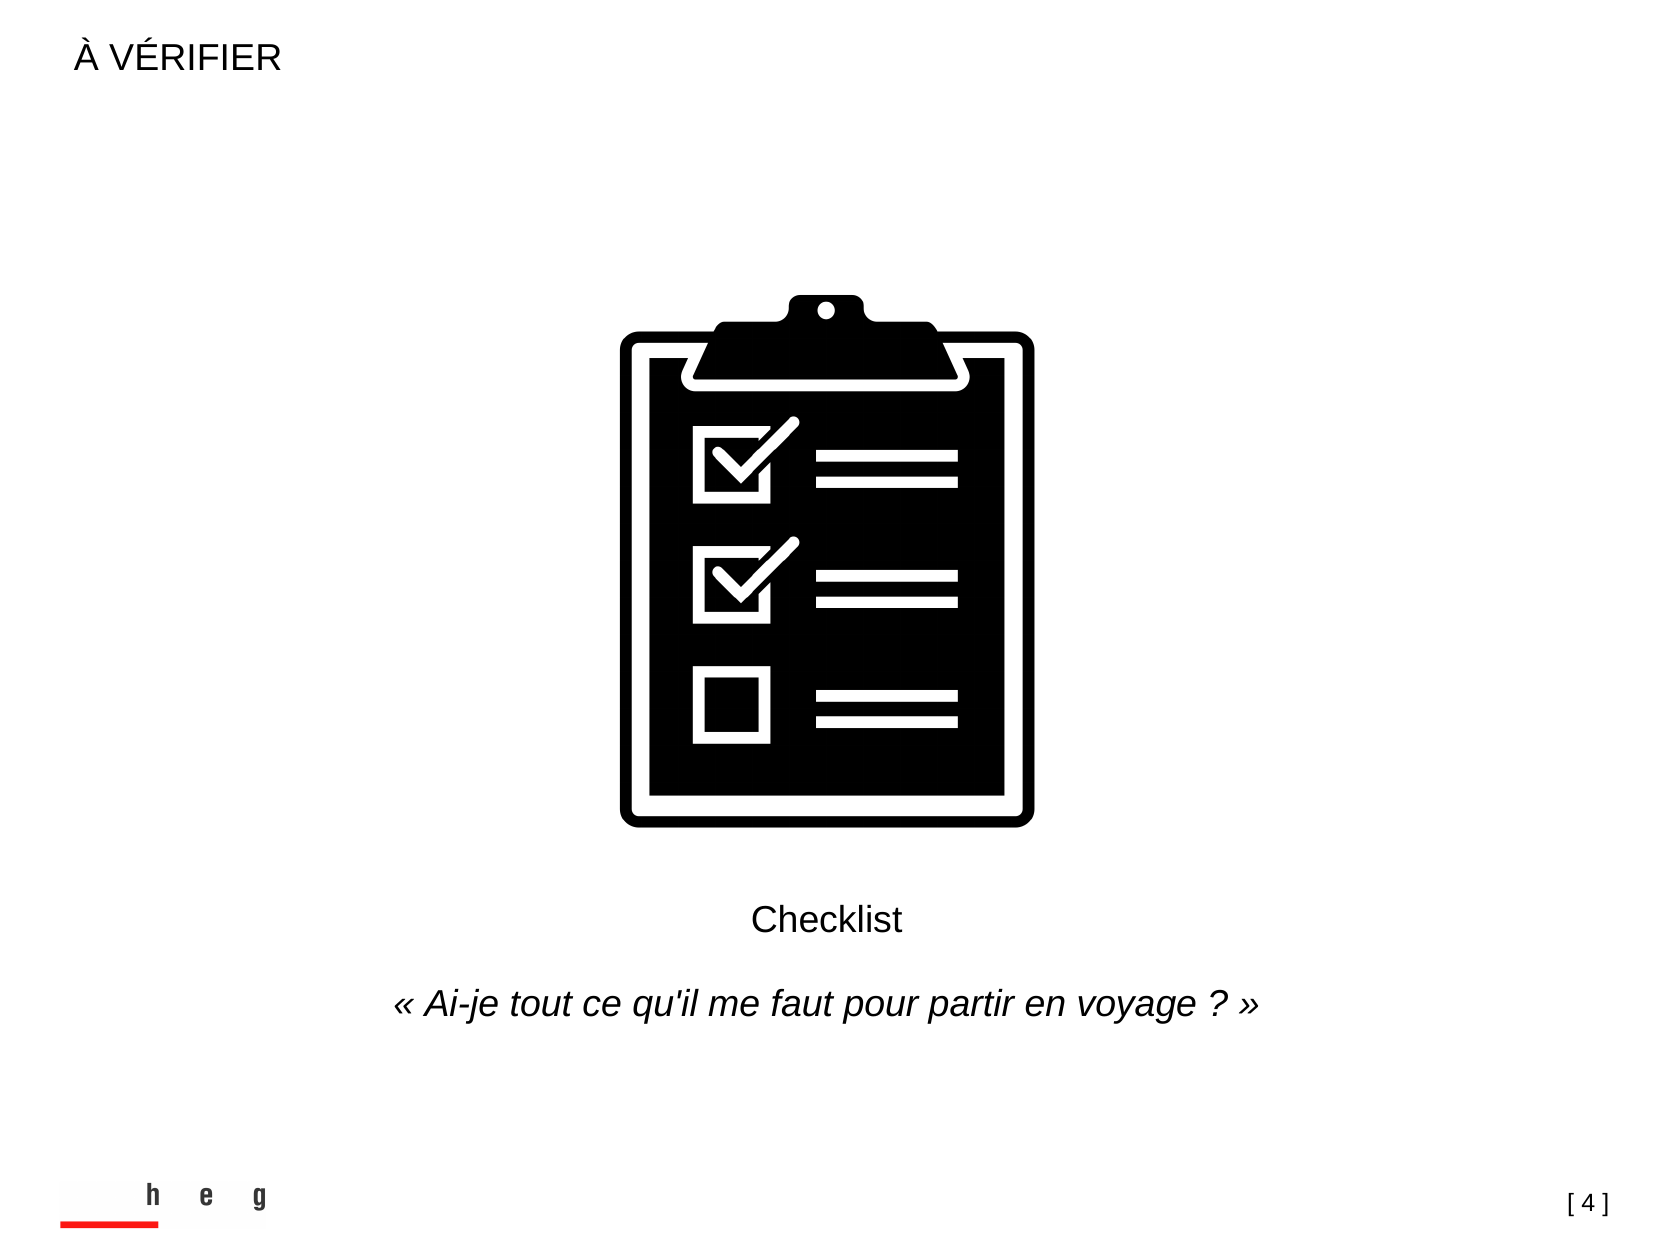

À VÉRIFIER
Checklist
« Ai-je tout ce qu'il me faut pour partir en voyage ? »